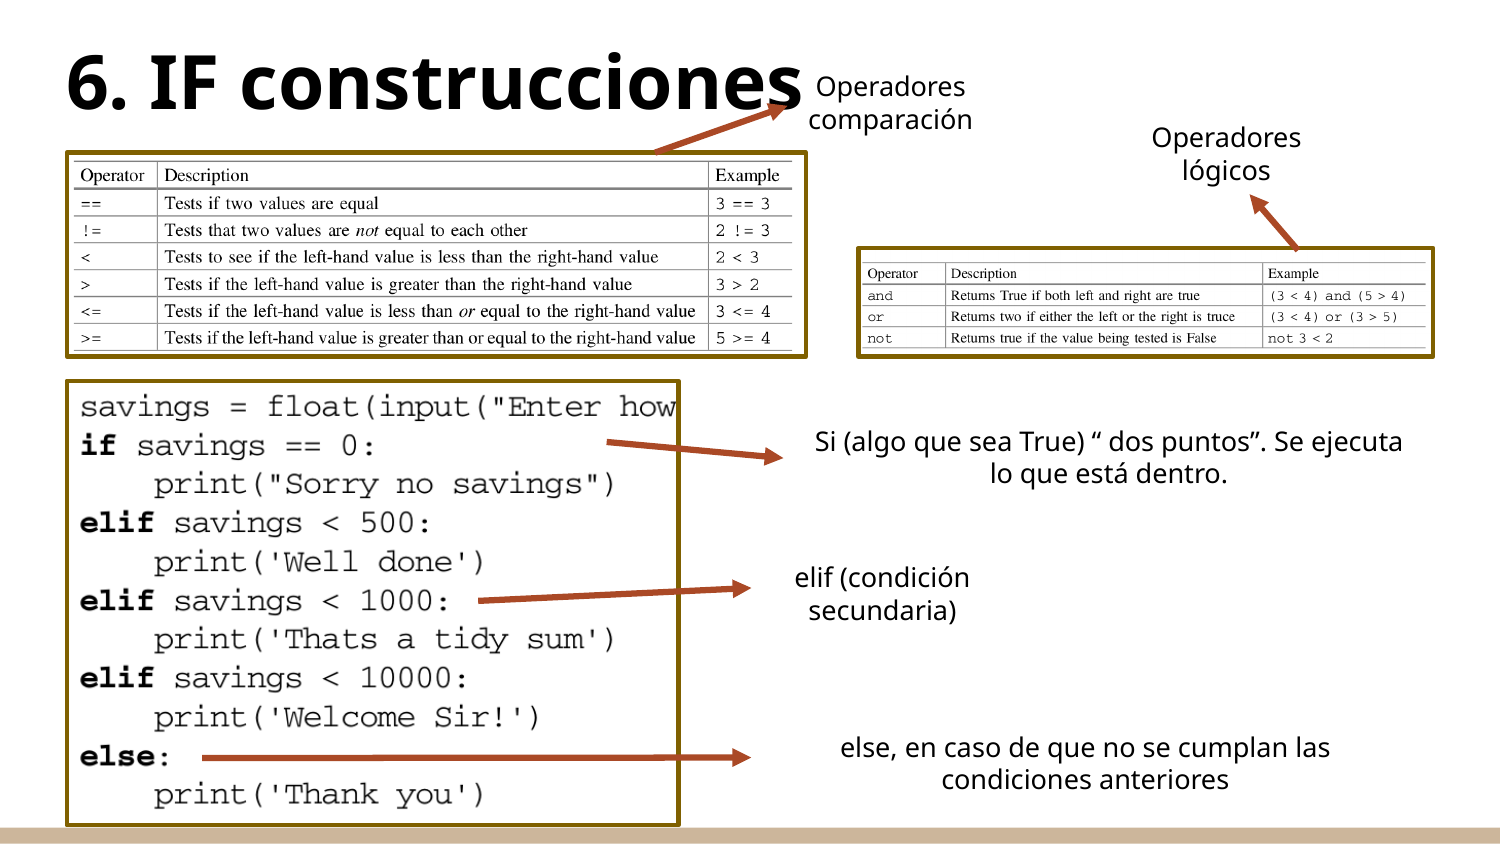

# 6. IF construcciones
Operadores comparación
Operadores lógicos
Si (algo que sea True) “ dos puntos”. Se ejecuta lo que está dentro.
elif (condición secundaria)
else, en caso de que no se cumplan las condiciones anteriores